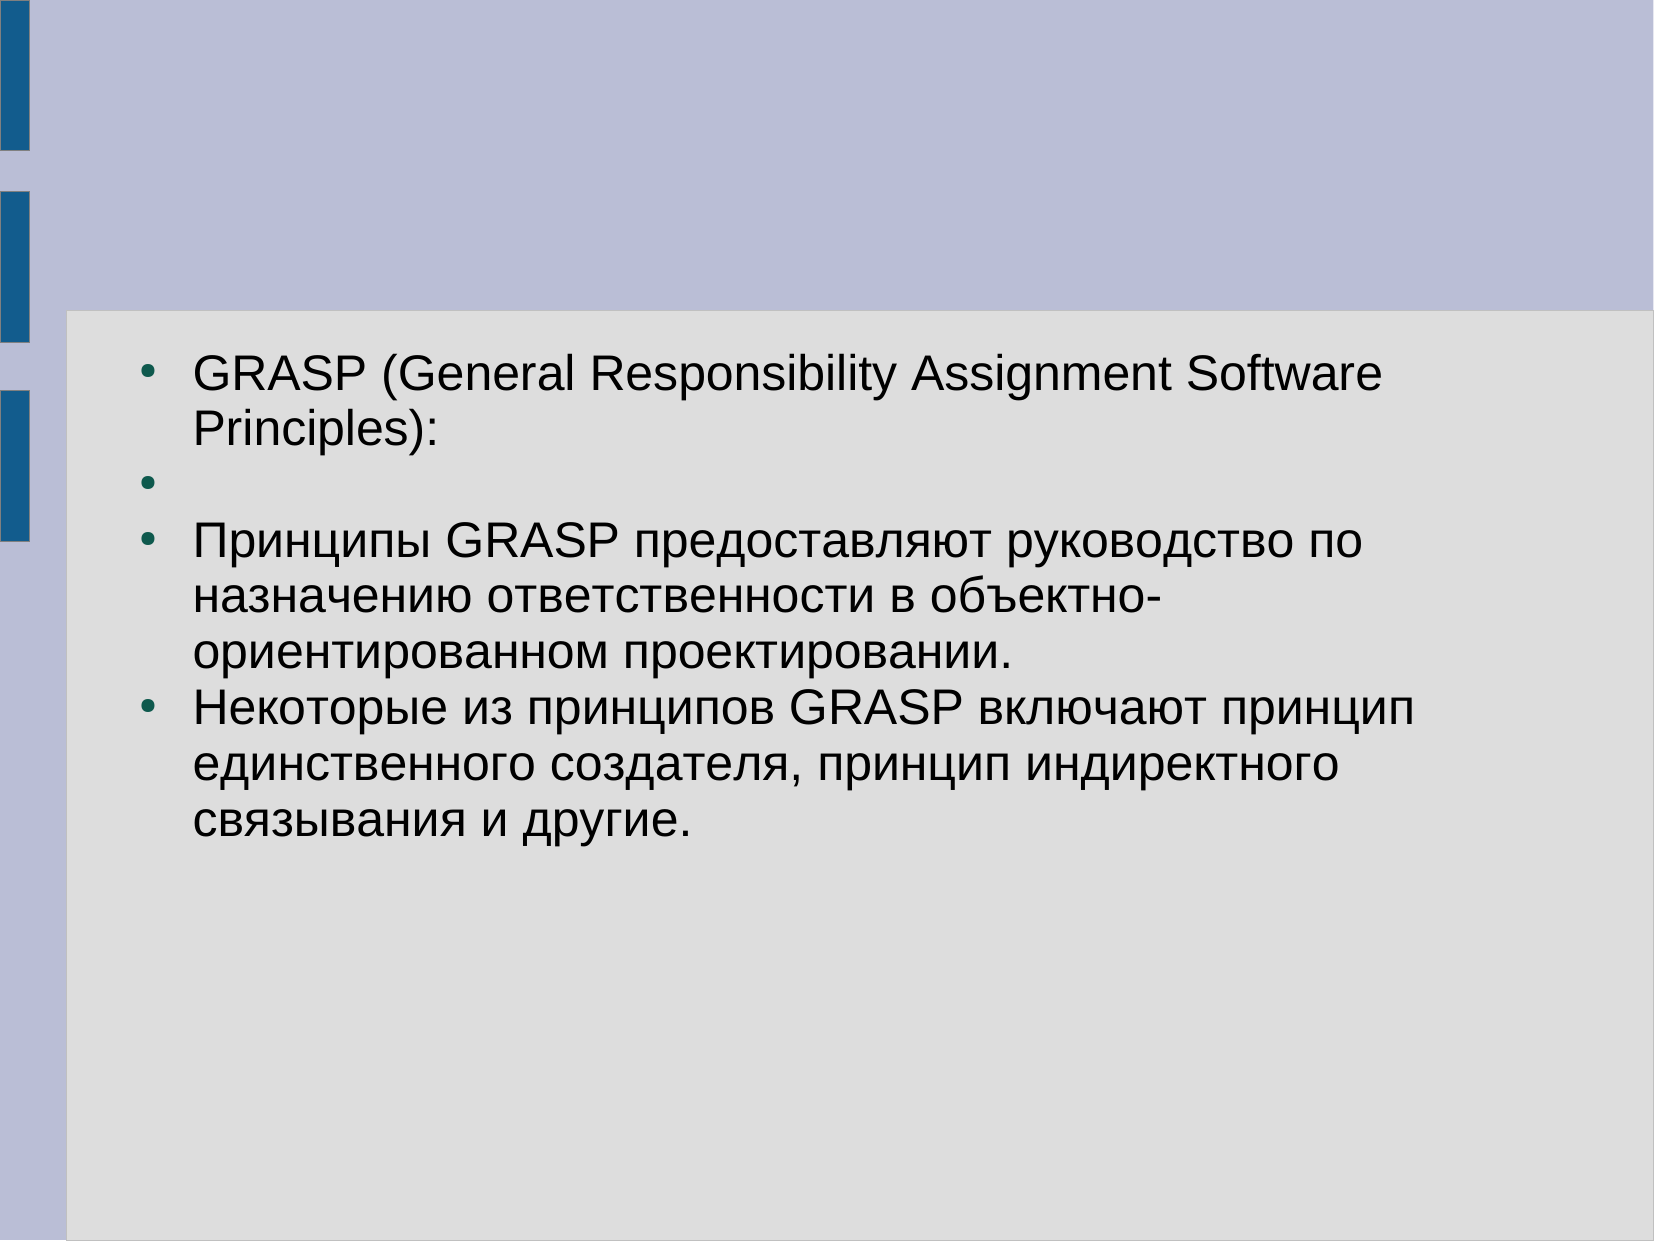

#
GRASP (General Responsibility Assignment Software Principles):
Принципы GRASP предоставляют руководство по назначению ответственности в объектно-ориентированном проектировании.
Некоторые из принципов GRASP включают принцип единственного создателя, принцип индиректного связывания и другие.